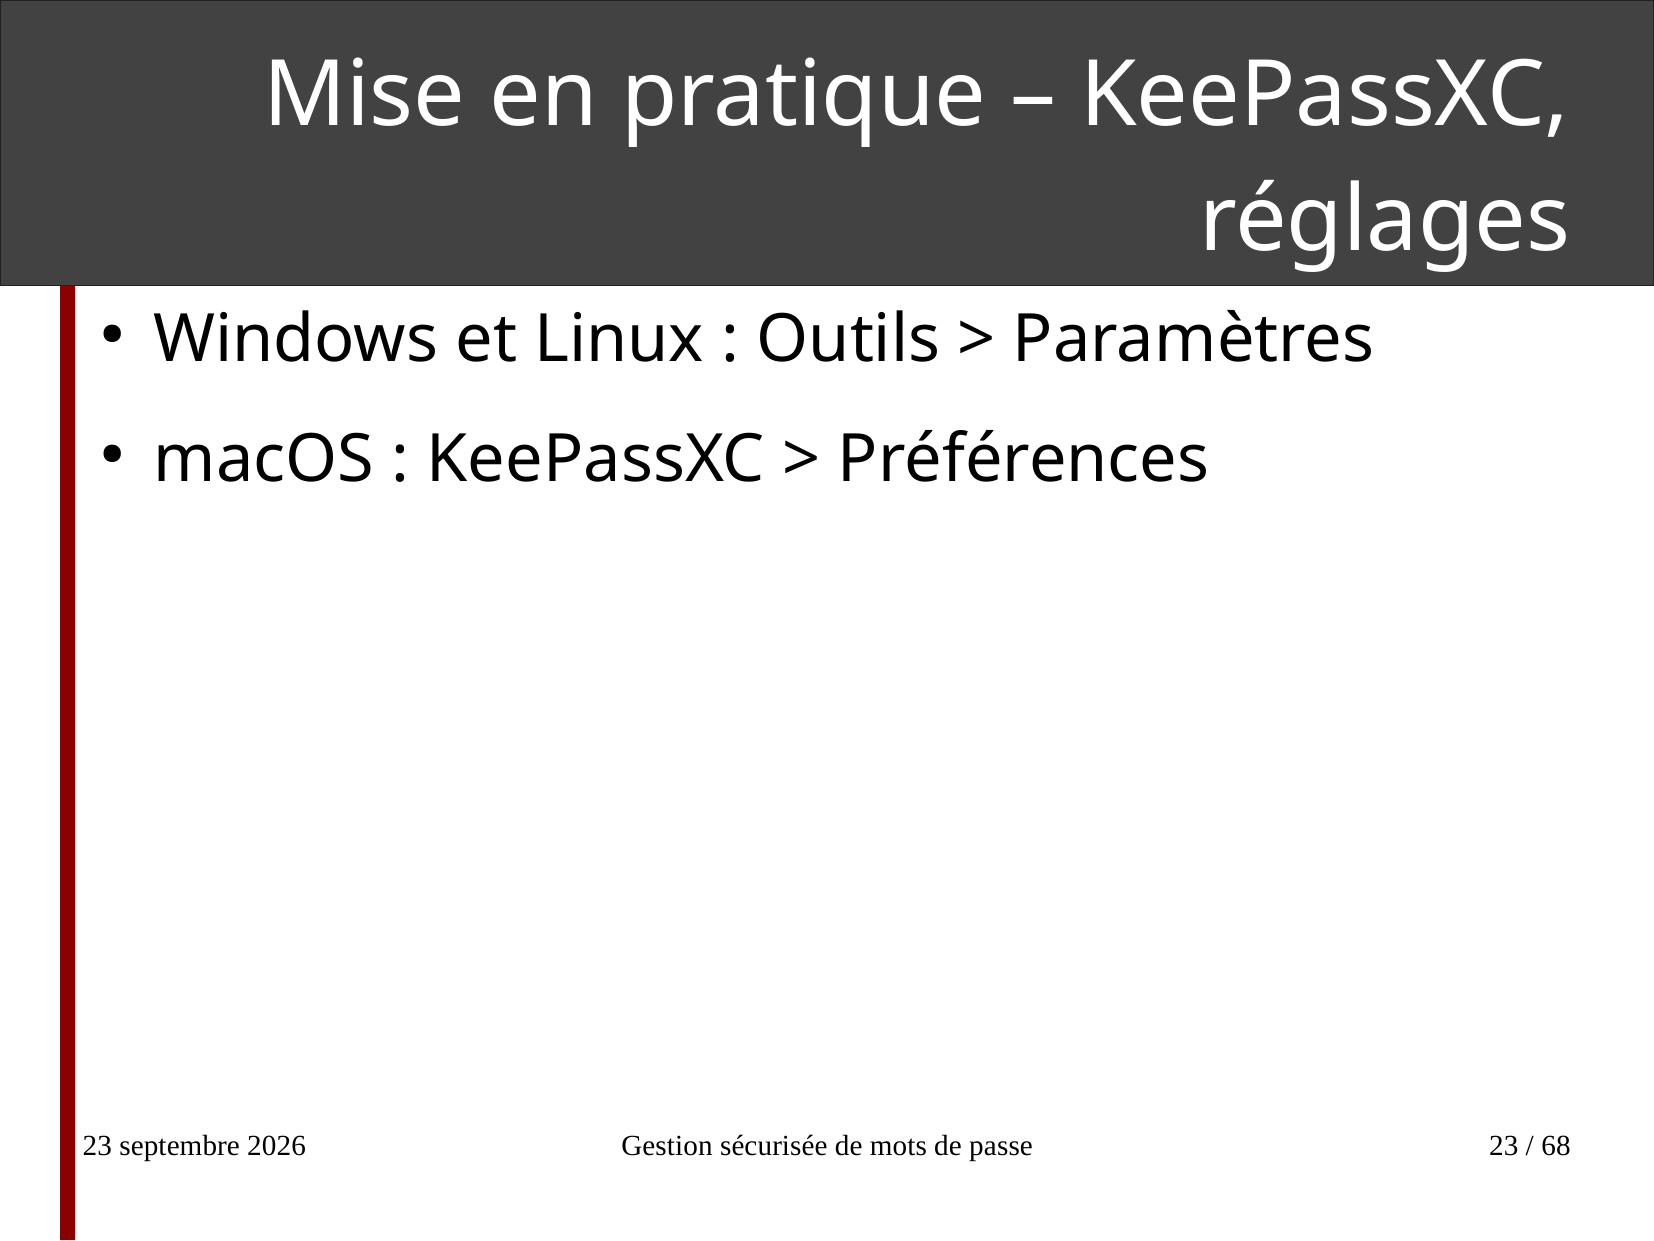

# Mise en pratique – KeePassXC, réglages
Windows et Linux : Outils > Paramètres
macOS : KeePassXC > Préférences
Gestion sécurisée de mots de passe
23